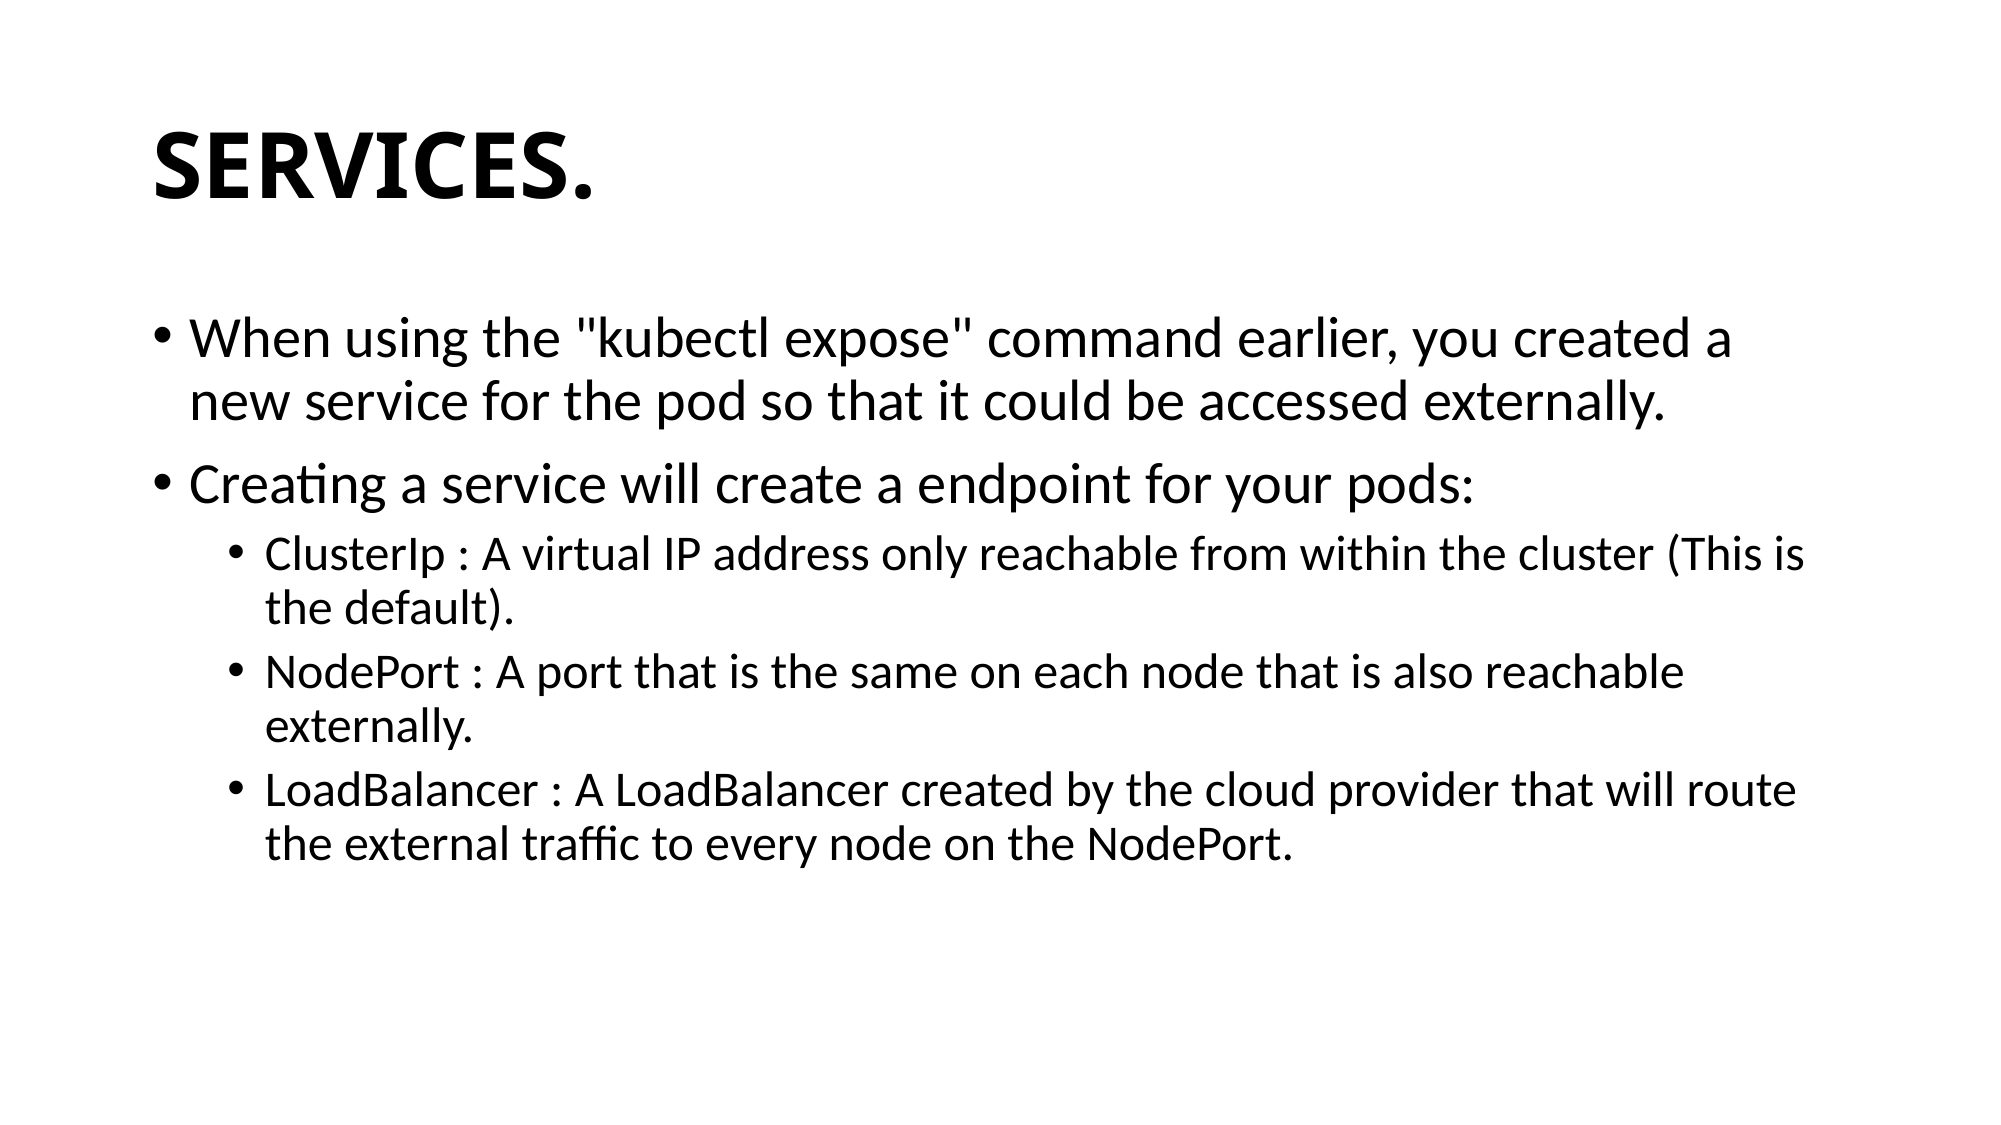

# SERVICES.
When using the "kubectl expose" command earlier, you created a new service for the pod so that it could be accessed externally.
Creating a service will create a endpoint for your pods:
ClusterIp : A virtual IP address only reachable from within the cluster (This is the default).
NodePort : A port that is the same on each node that is also reachable externally.
LoadBalancer : A LoadBalancer created by the cloud provider that will route the external traffic to every node on the NodePort.